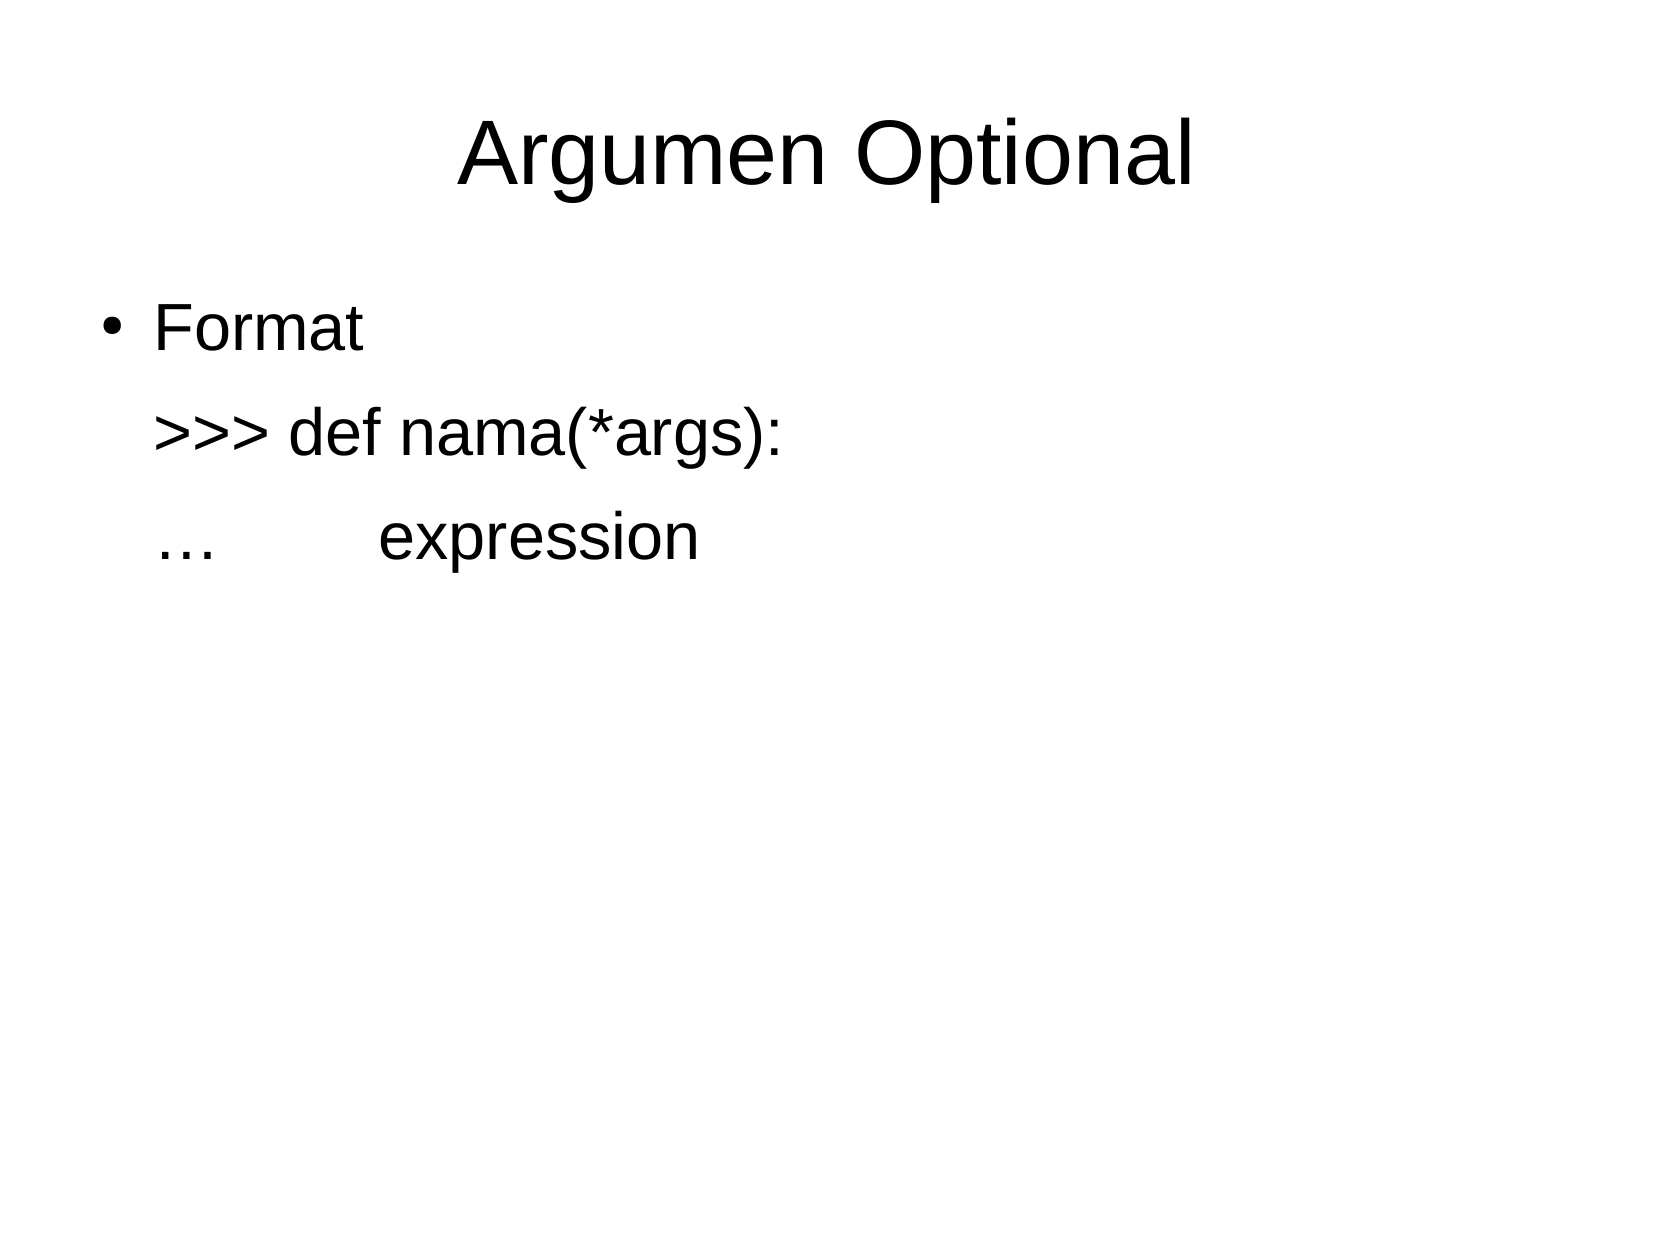

# Argumen Optional
Format
>>> def nama(*args):
… 		expression